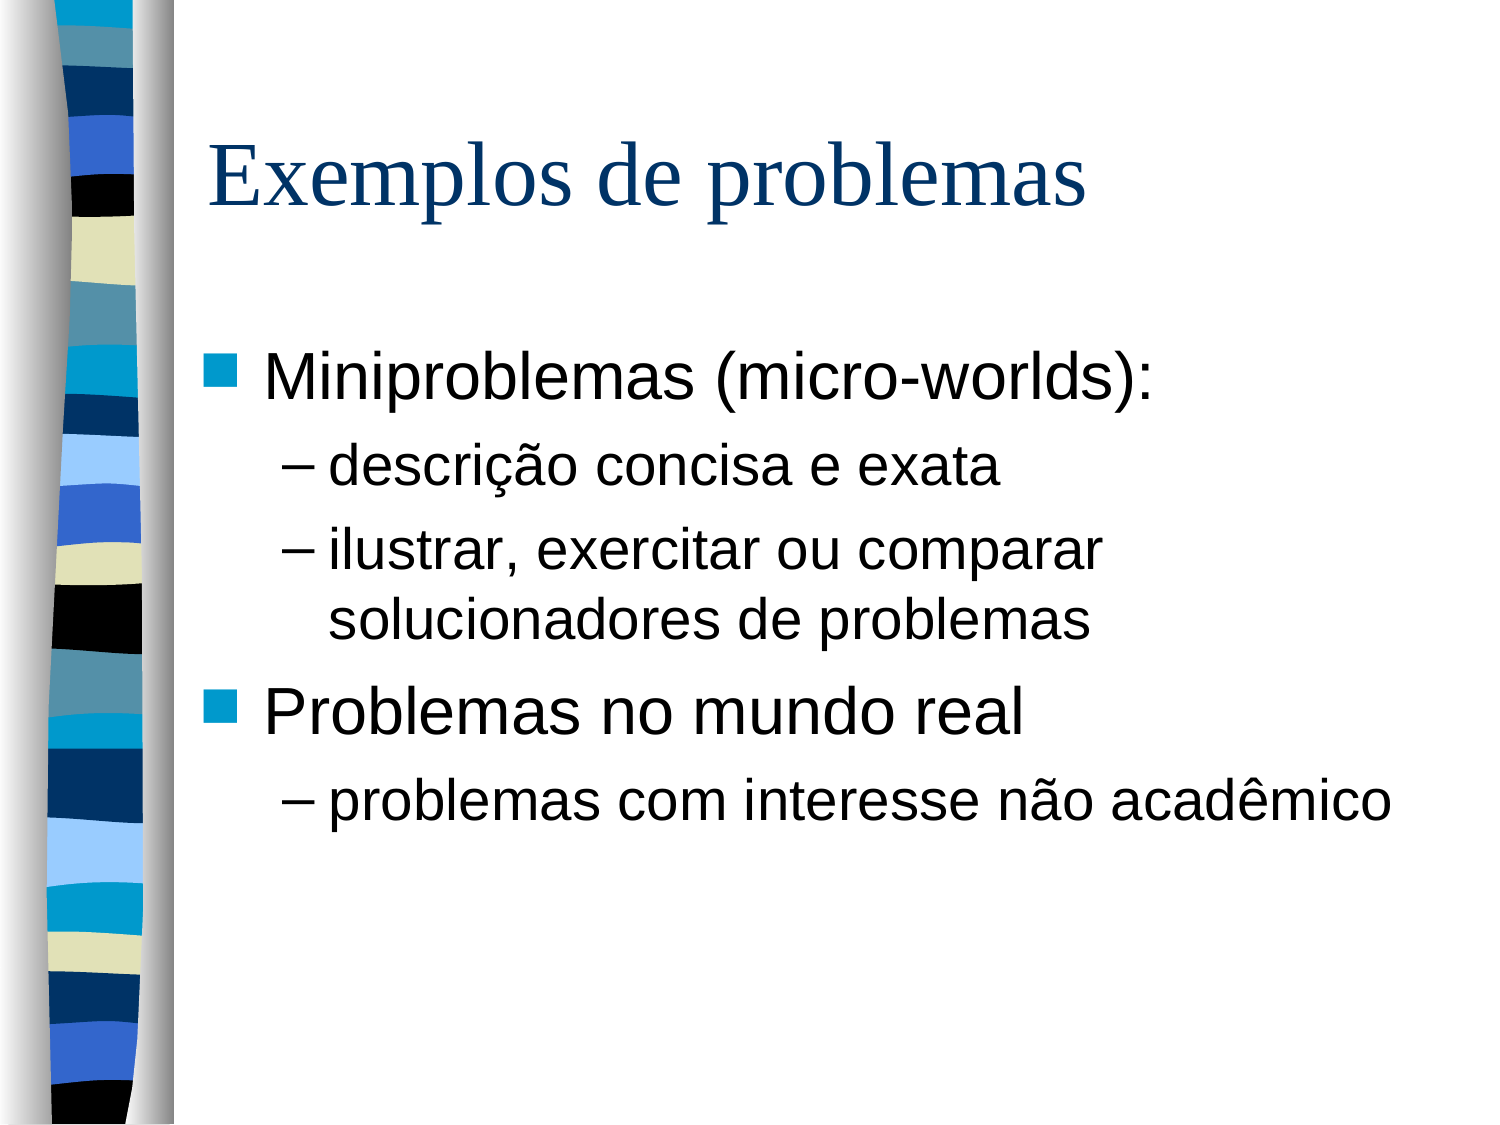

# Exemplos de problemas
Miniproblemas (micro-worlds):
descrição concisa e exata
ilustrar, exercitar ou comparar solucionadores de problemas
Problemas no mundo real
problemas com interesse não acadêmico